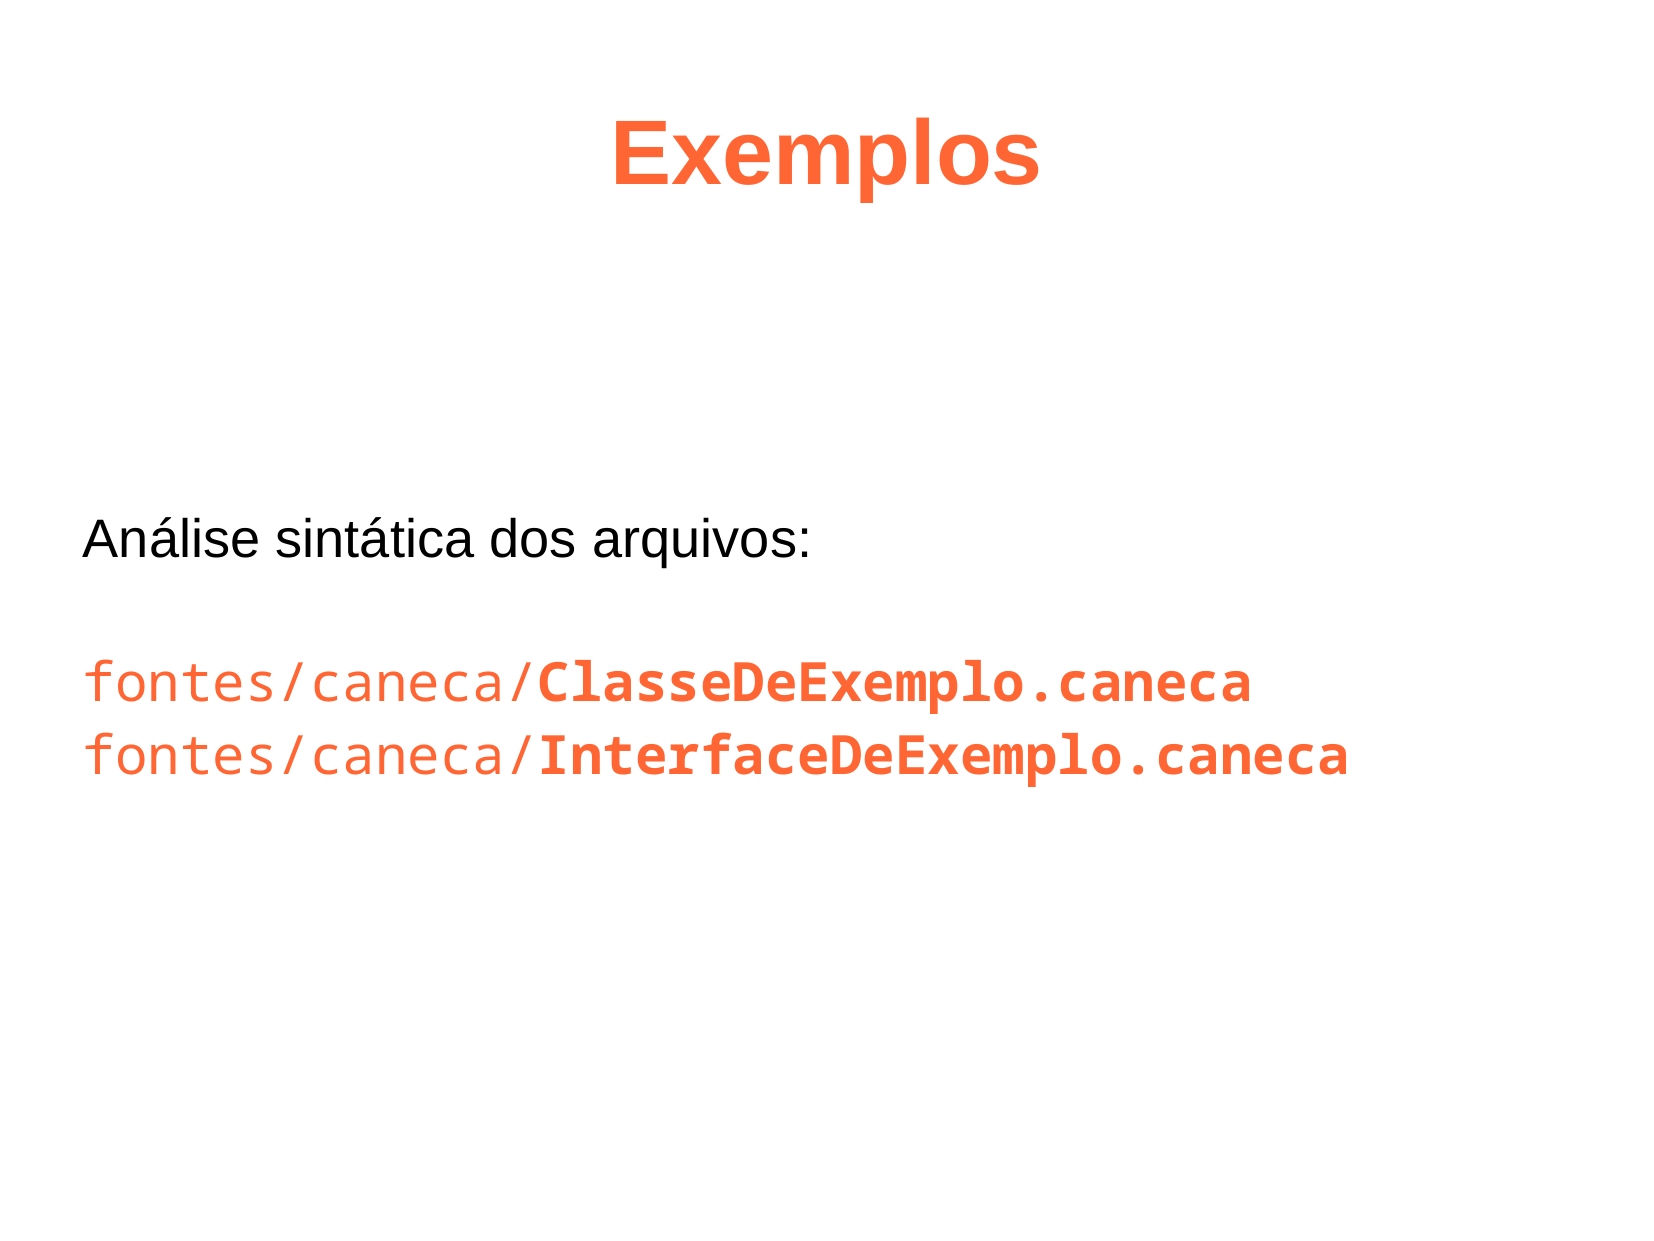

# Exemplos
Análise sintática dos arquivos:
fontes/caneca/ClasseDeExemplo.caneca
fontes/caneca/InterfaceDeExemplo.caneca